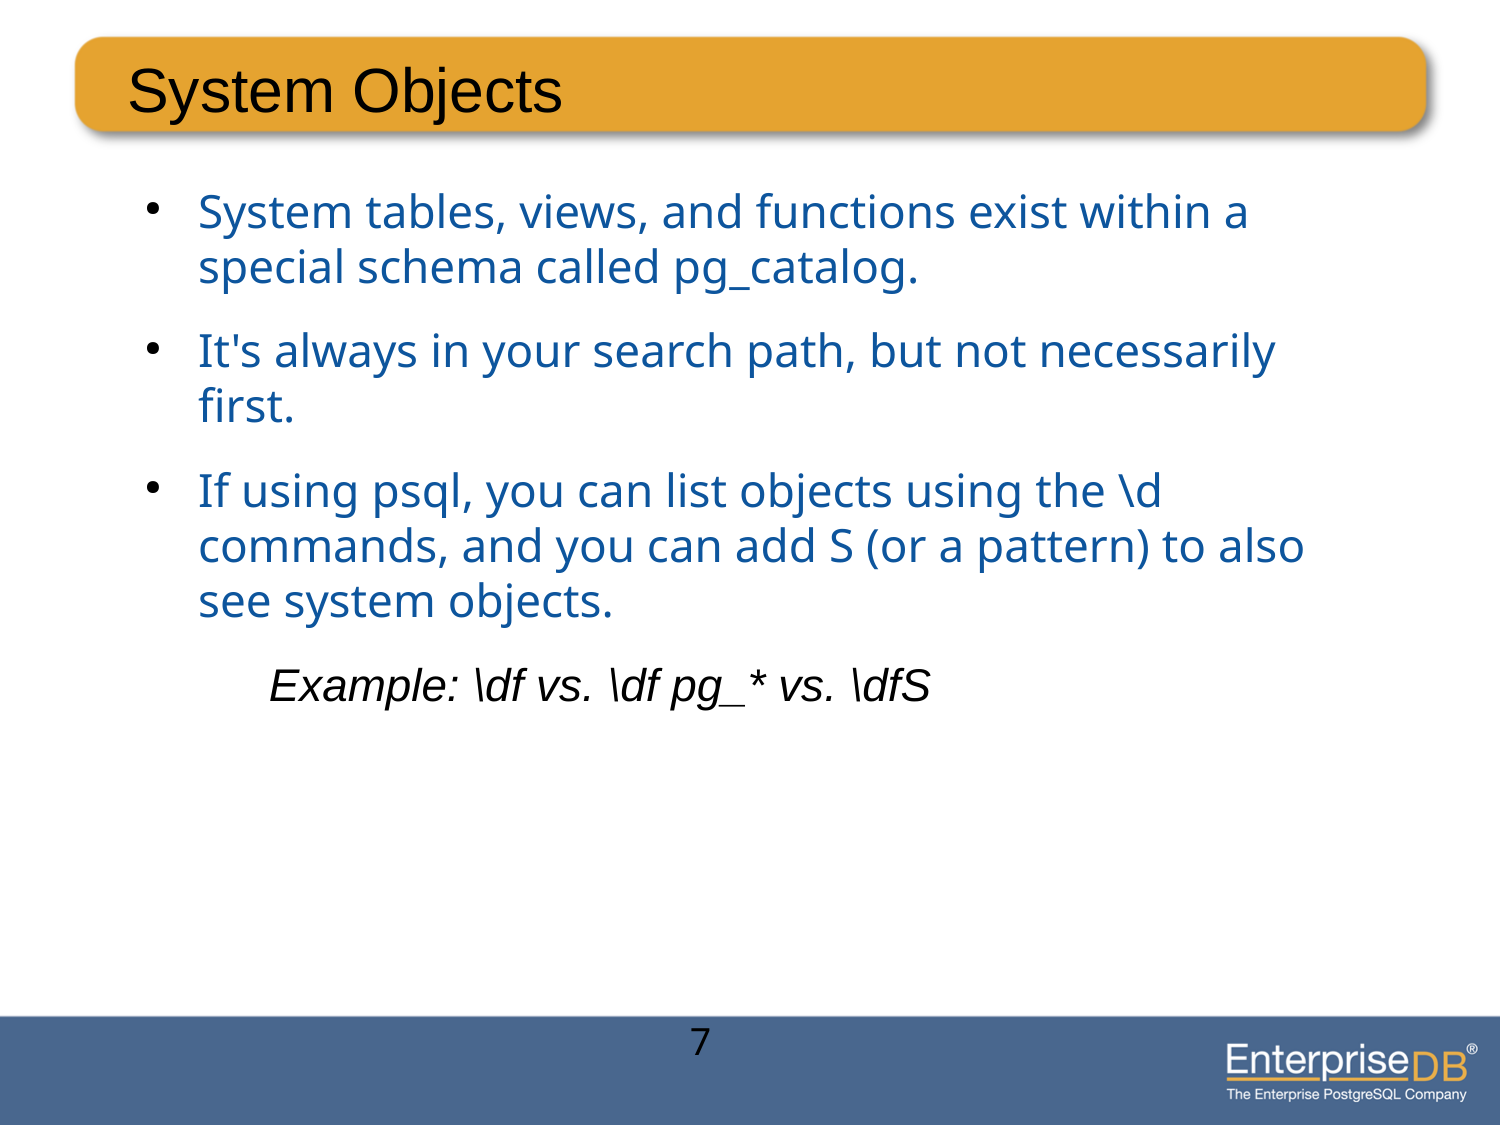

# System Objects
System tables, views, and functions exist within a special schema called pg_catalog.
It's always in your search path, but not necessarily first.
If using psql, you can list objects using the \d commands, and you can add S (or a pattern) to also see system objects.
Example: \df vs. \df pg_* vs. \dfS